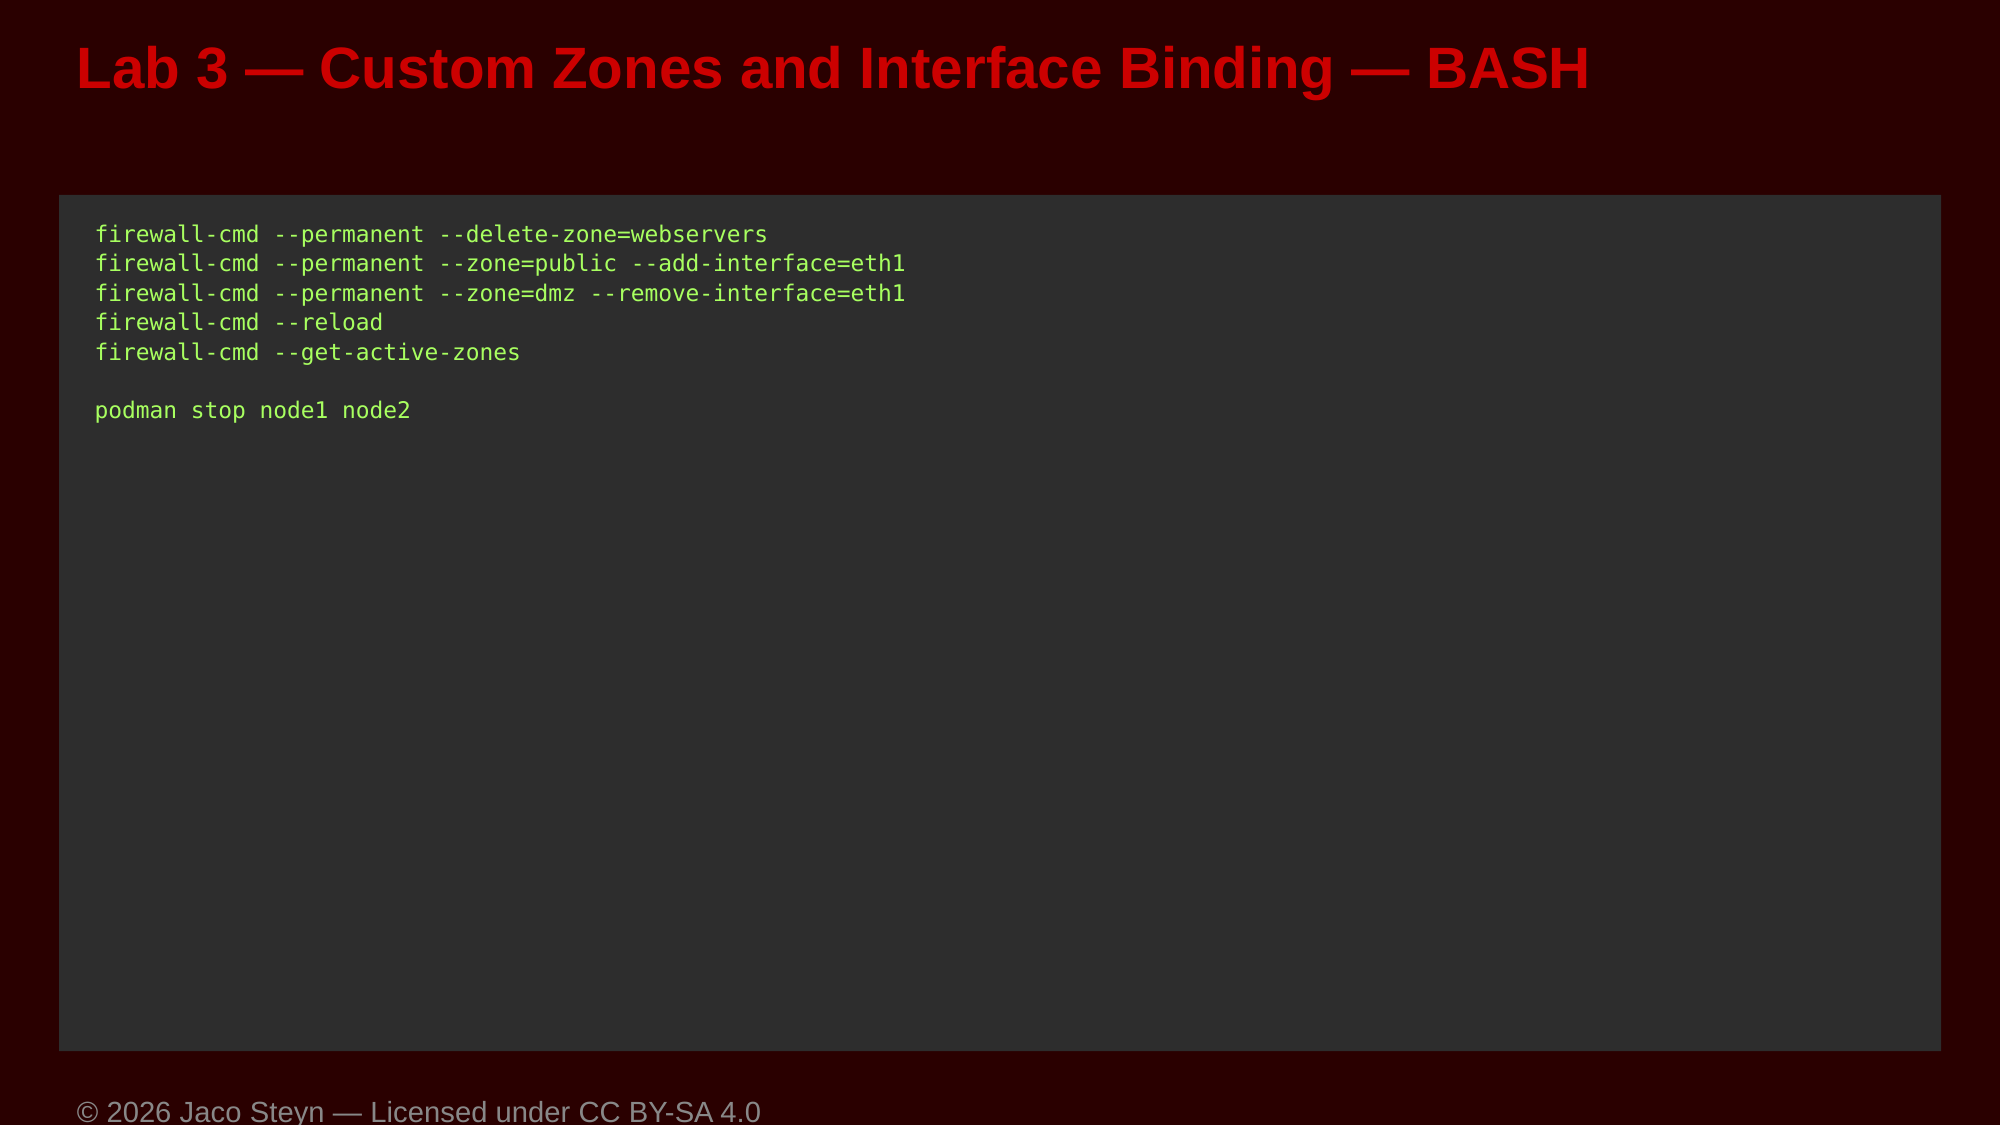

Lab 3 — Custom Zones and Interface Binding — BASH
firewall-cmd --permanent --delete-zone=webservers
firewall-cmd --permanent --zone=public --add-interface=eth1
firewall-cmd --permanent --zone=dmz --remove-interface=eth1
firewall-cmd --reload
firewall-cmd --get-active-zones
podman stop node1 node2
© 2026 Jaco Steyn — Licensed under CC BY-SA 4.0